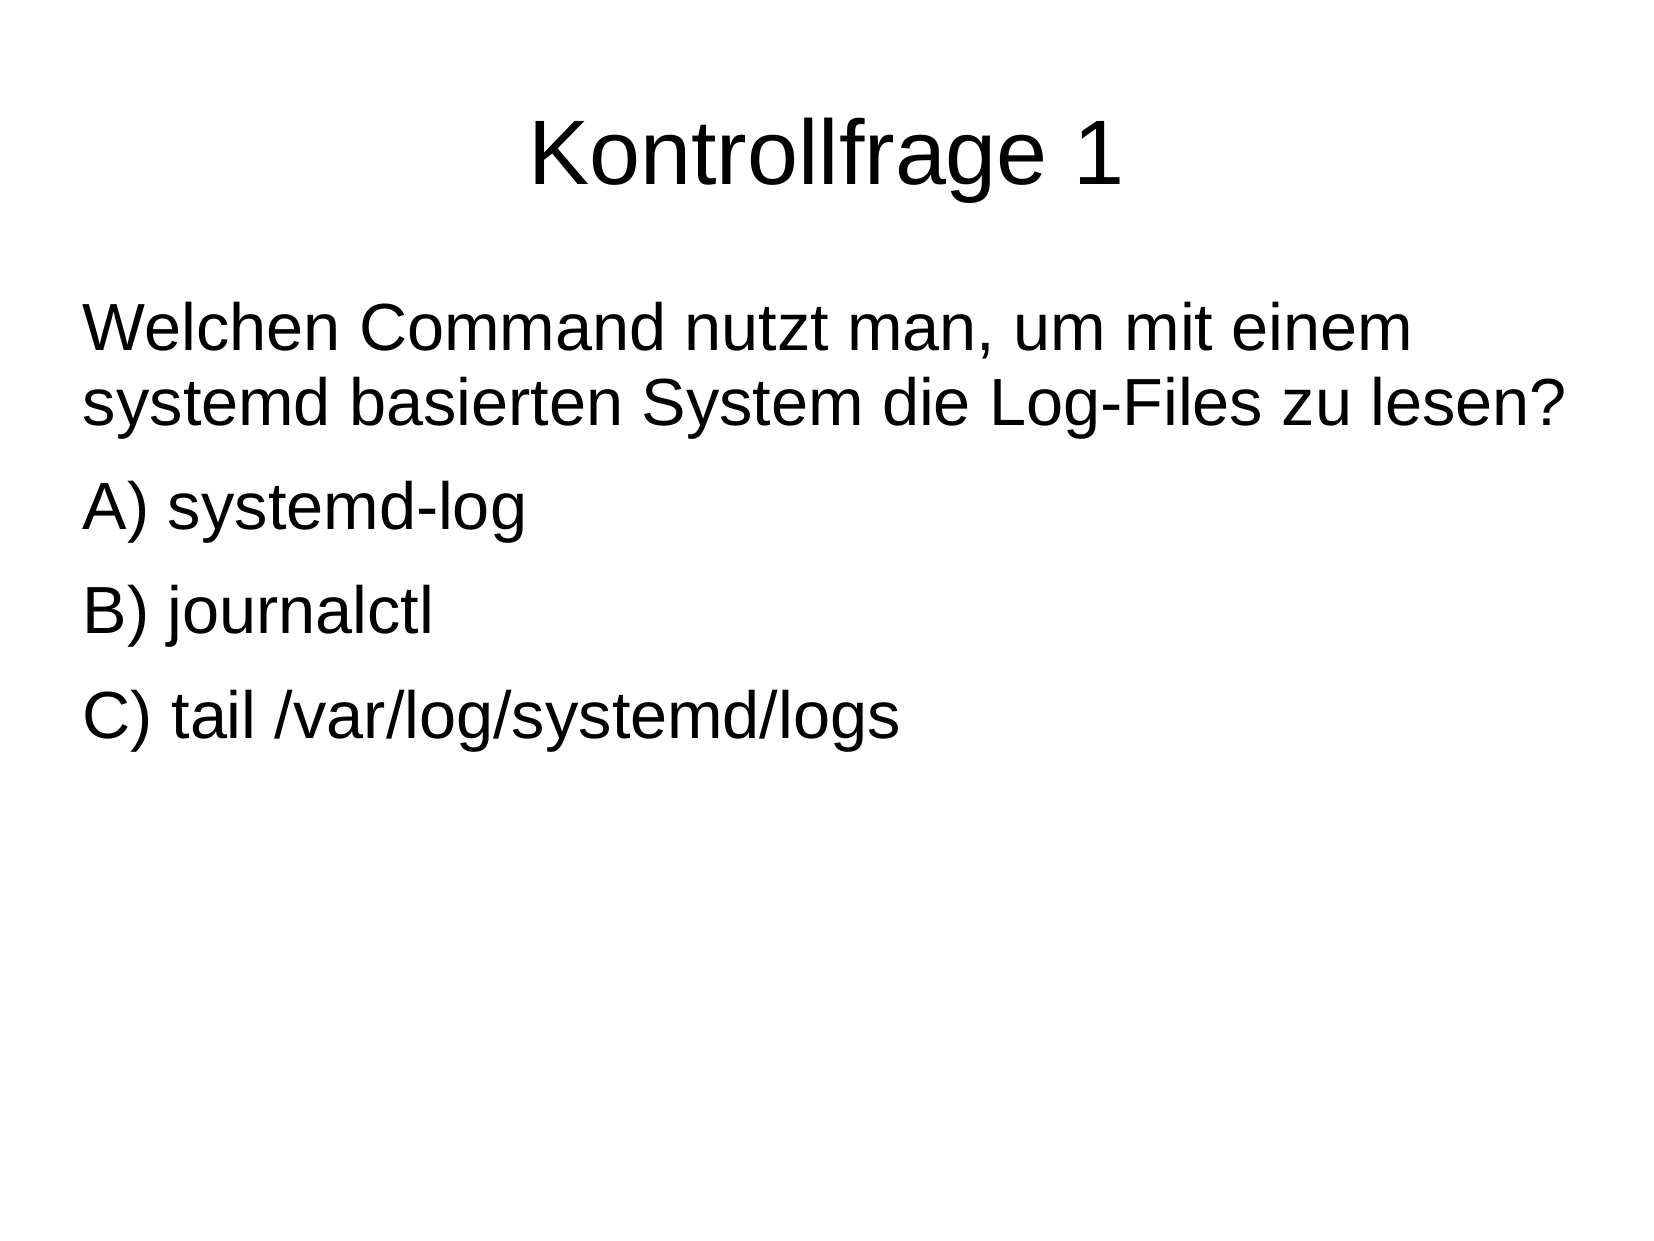

# Kontrollfrage 1
Welchen Command nutzt man, um mit einem systemd basierten System die Log-Files zu lesen?
A) systemd-log
B) journalctl
C) tail /var/log/systemd/logs